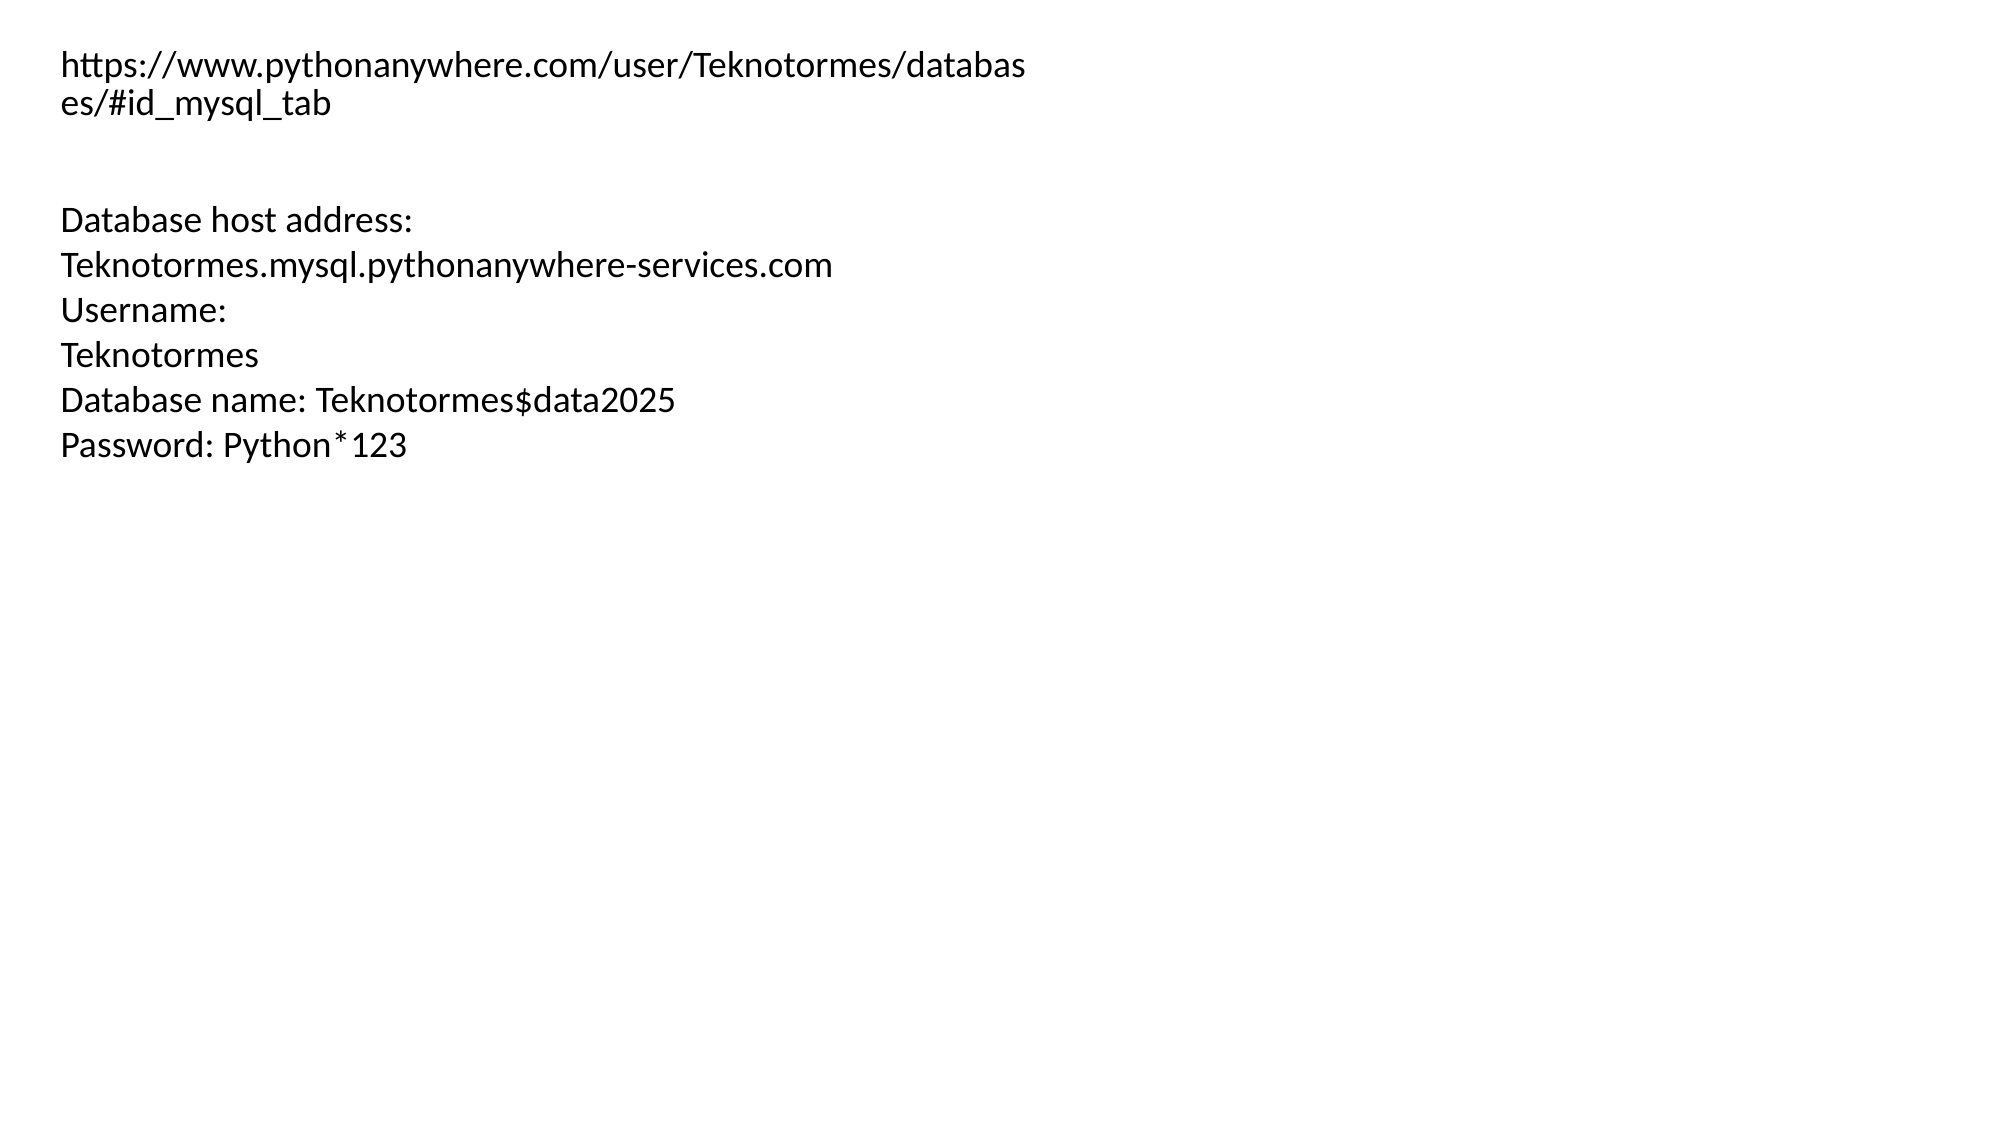

https://www.pythonanywhere.com/user/Teknotormes/databases/#id_mysql_tab
Database host address:
Teknotormes.mysql.pythonanywhere-services.com
Username:
Teknotormes
Database name: Teknotormes$data2025
Password: Python*123